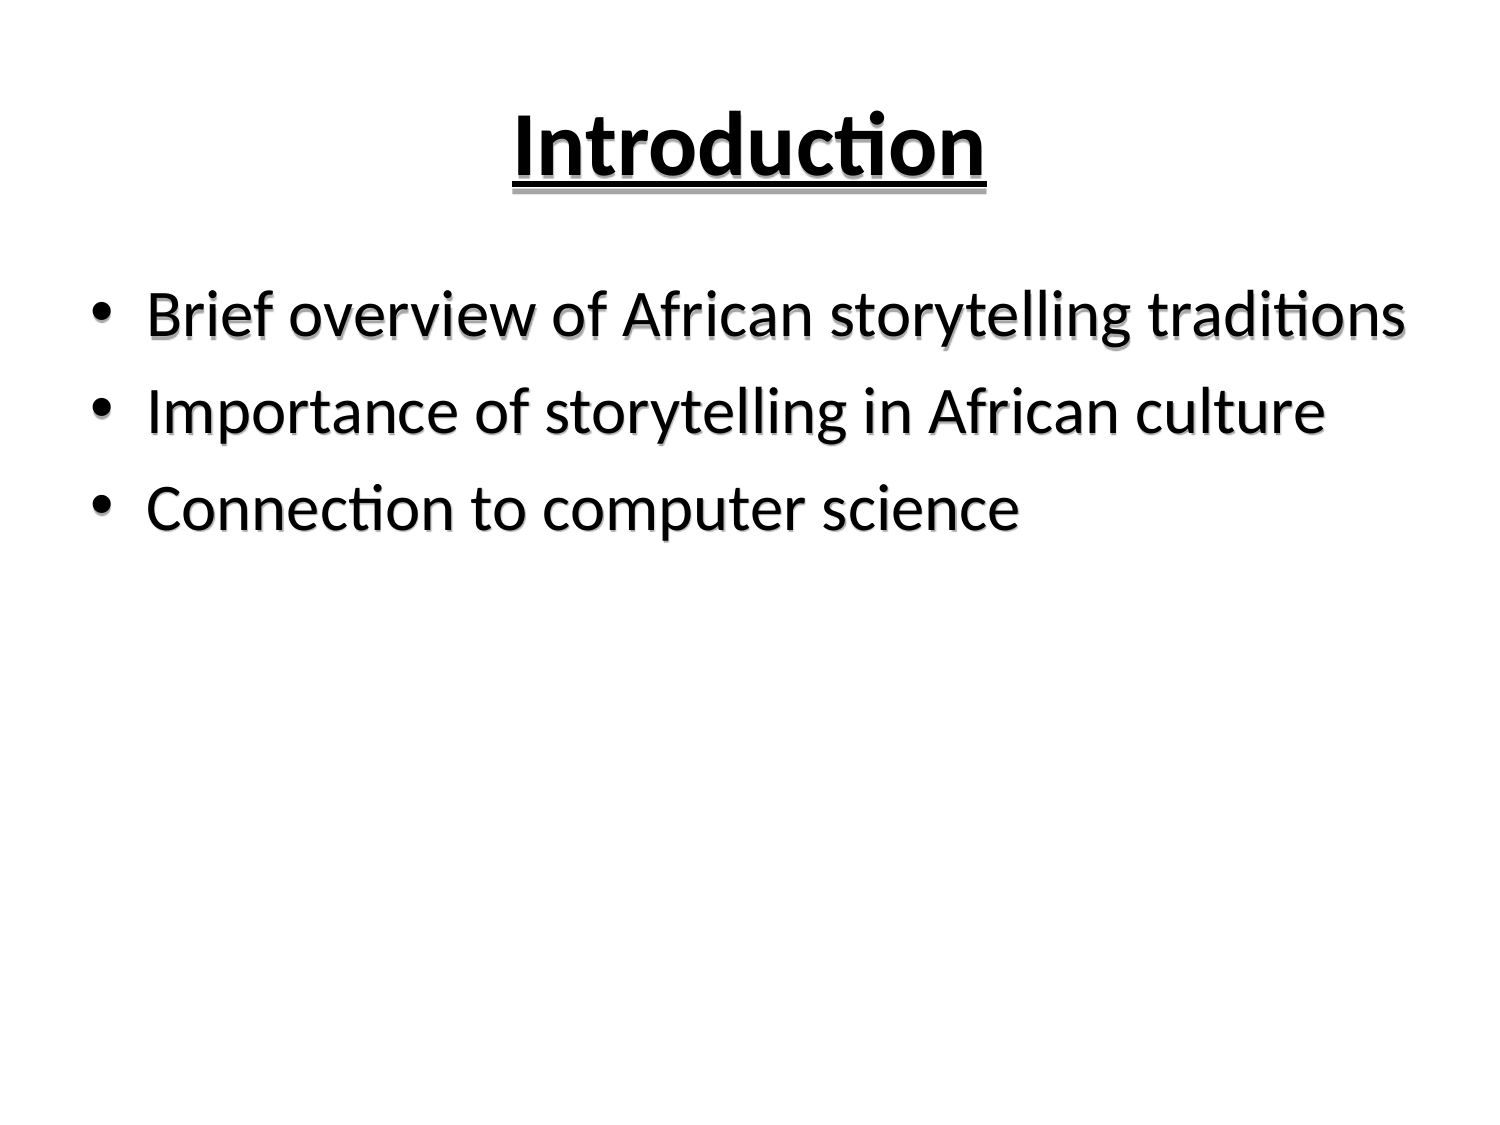

# Introduction
Brief overview of African storytelling traditions
Importance of storytelling in African culture
Connection to computer science